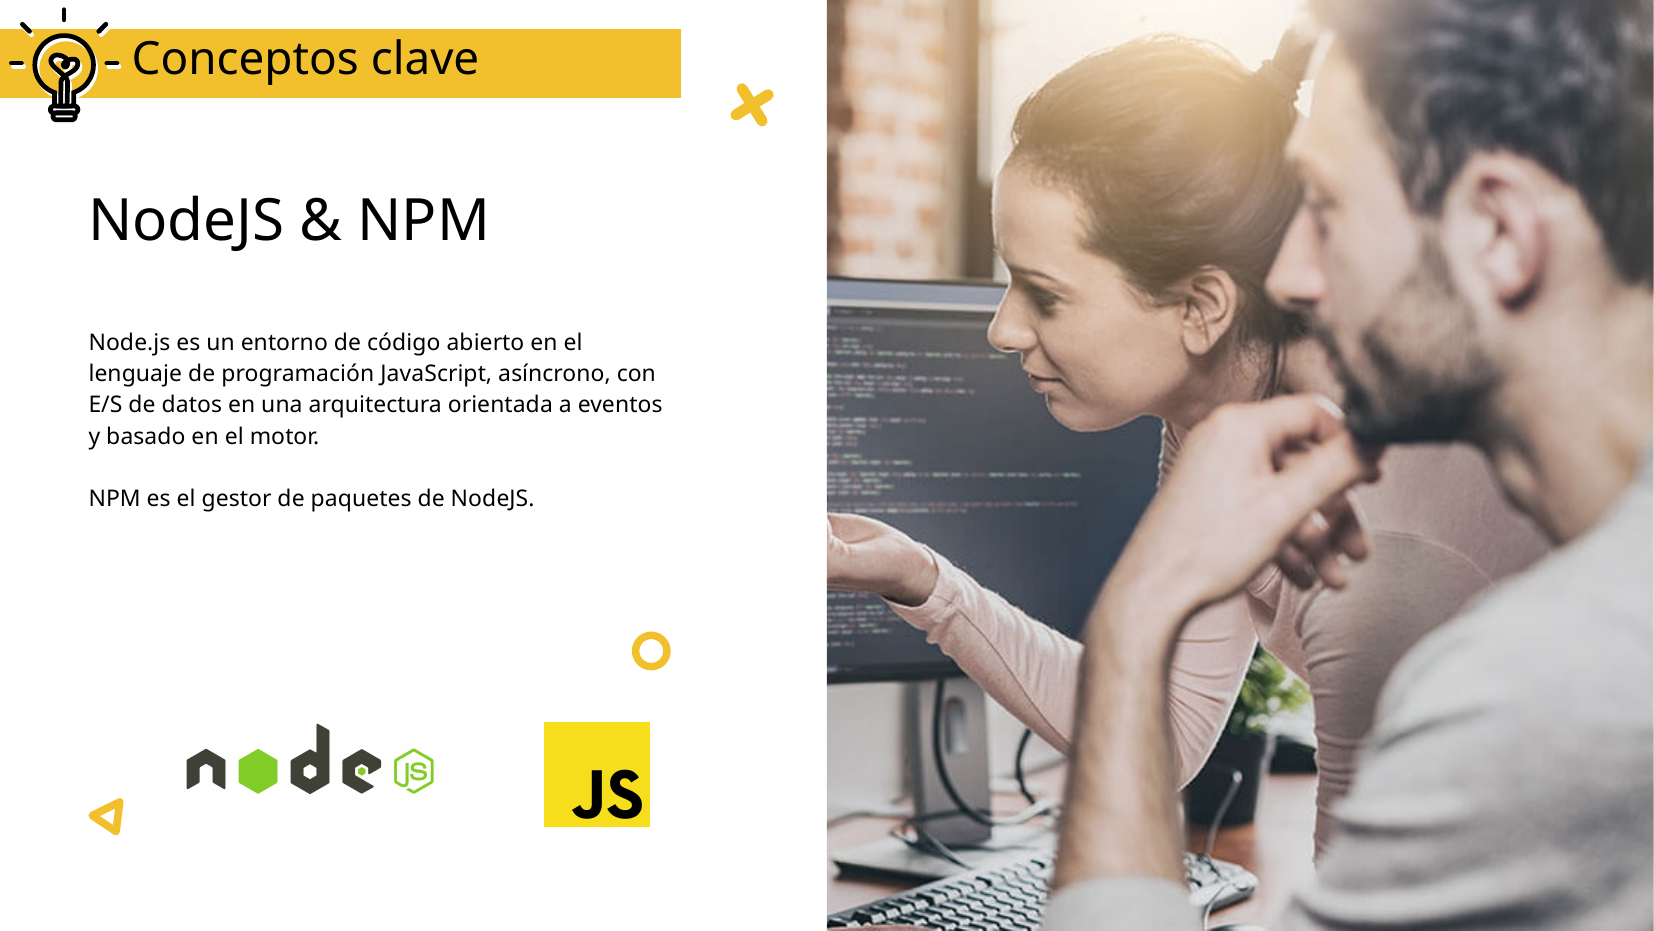

Conceptos clave
# NodeJS & NPM
Node.js es un entorno de código abierto en el lenguaje de programación JavaScript, asíncrono, con E/S de datos en una arquitectura orientada a eventos y basado en el motor.
NPM es el gestor de paquetes de NodeJS.